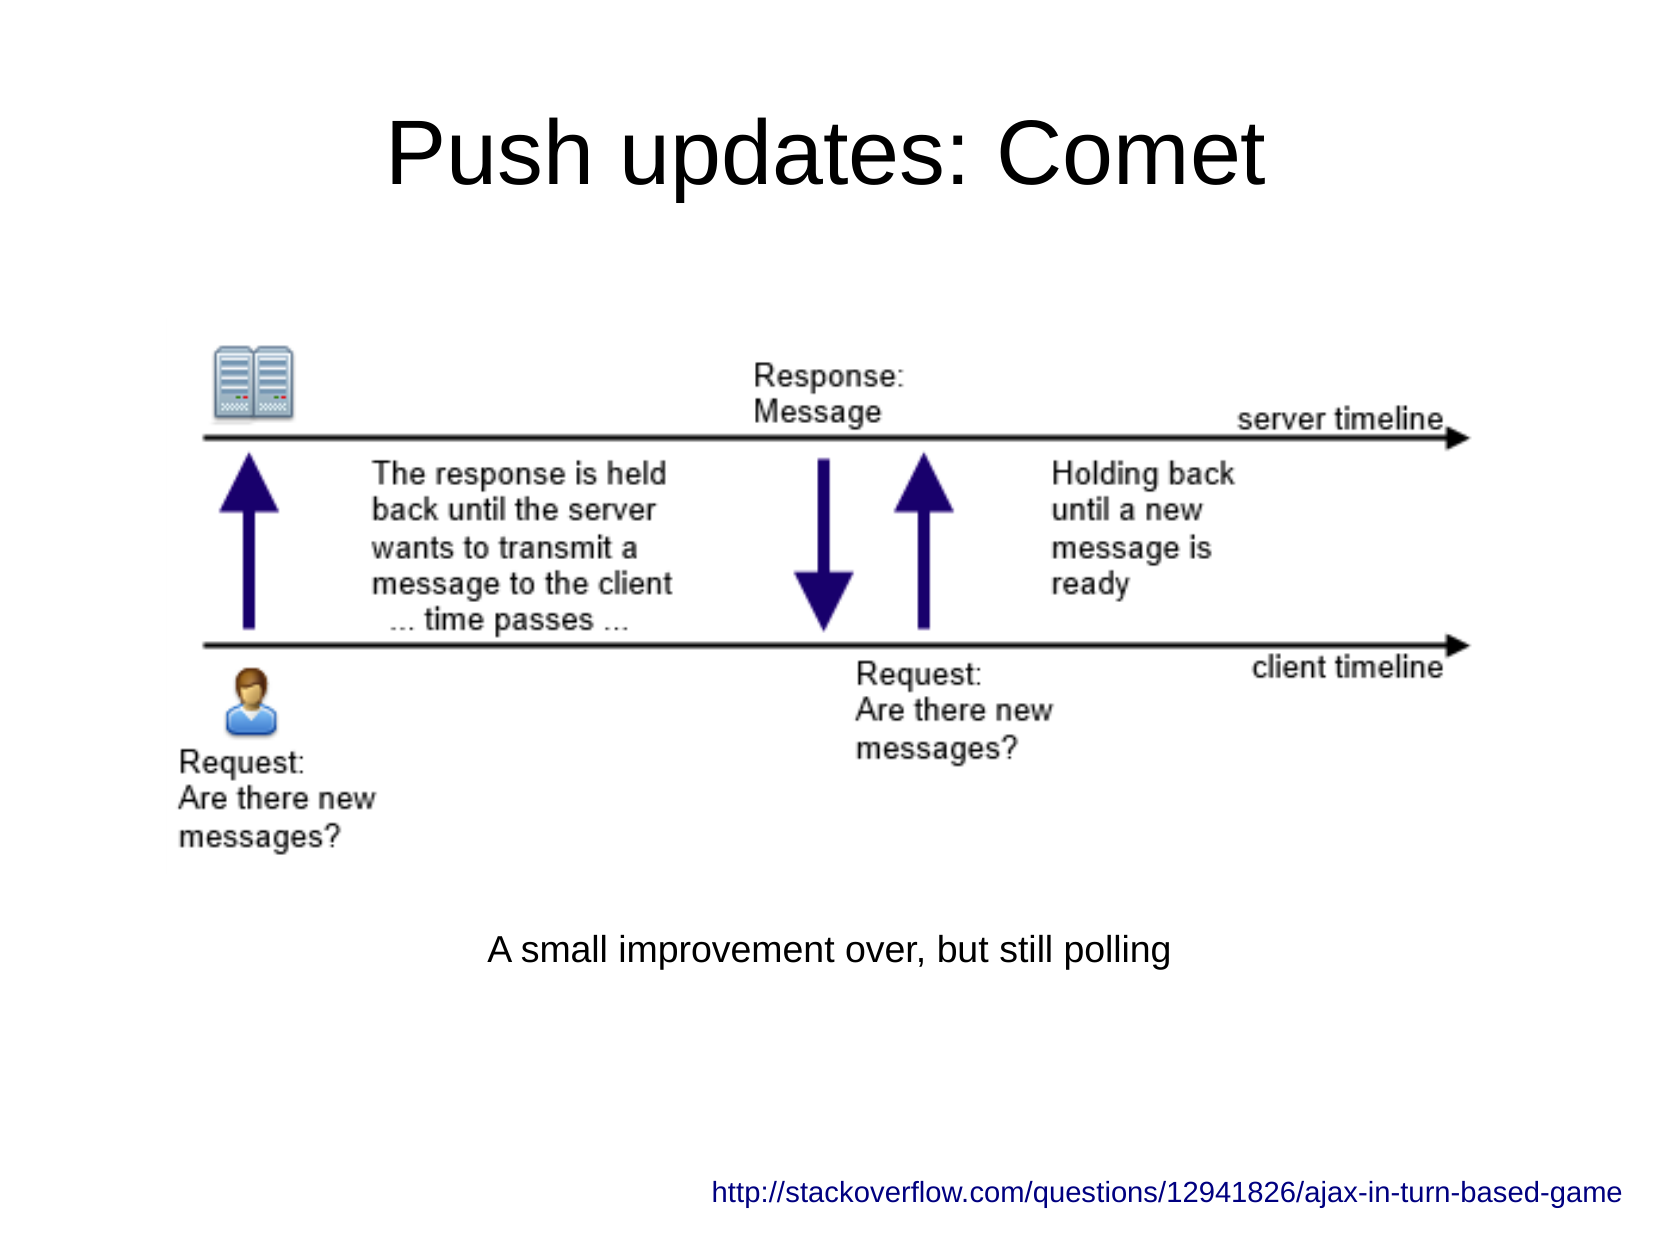

# Push updates: Comet
A small improvement over, but still polling
http://stackoverflow.com/questions/12941826/ajax-in-turn-based-game